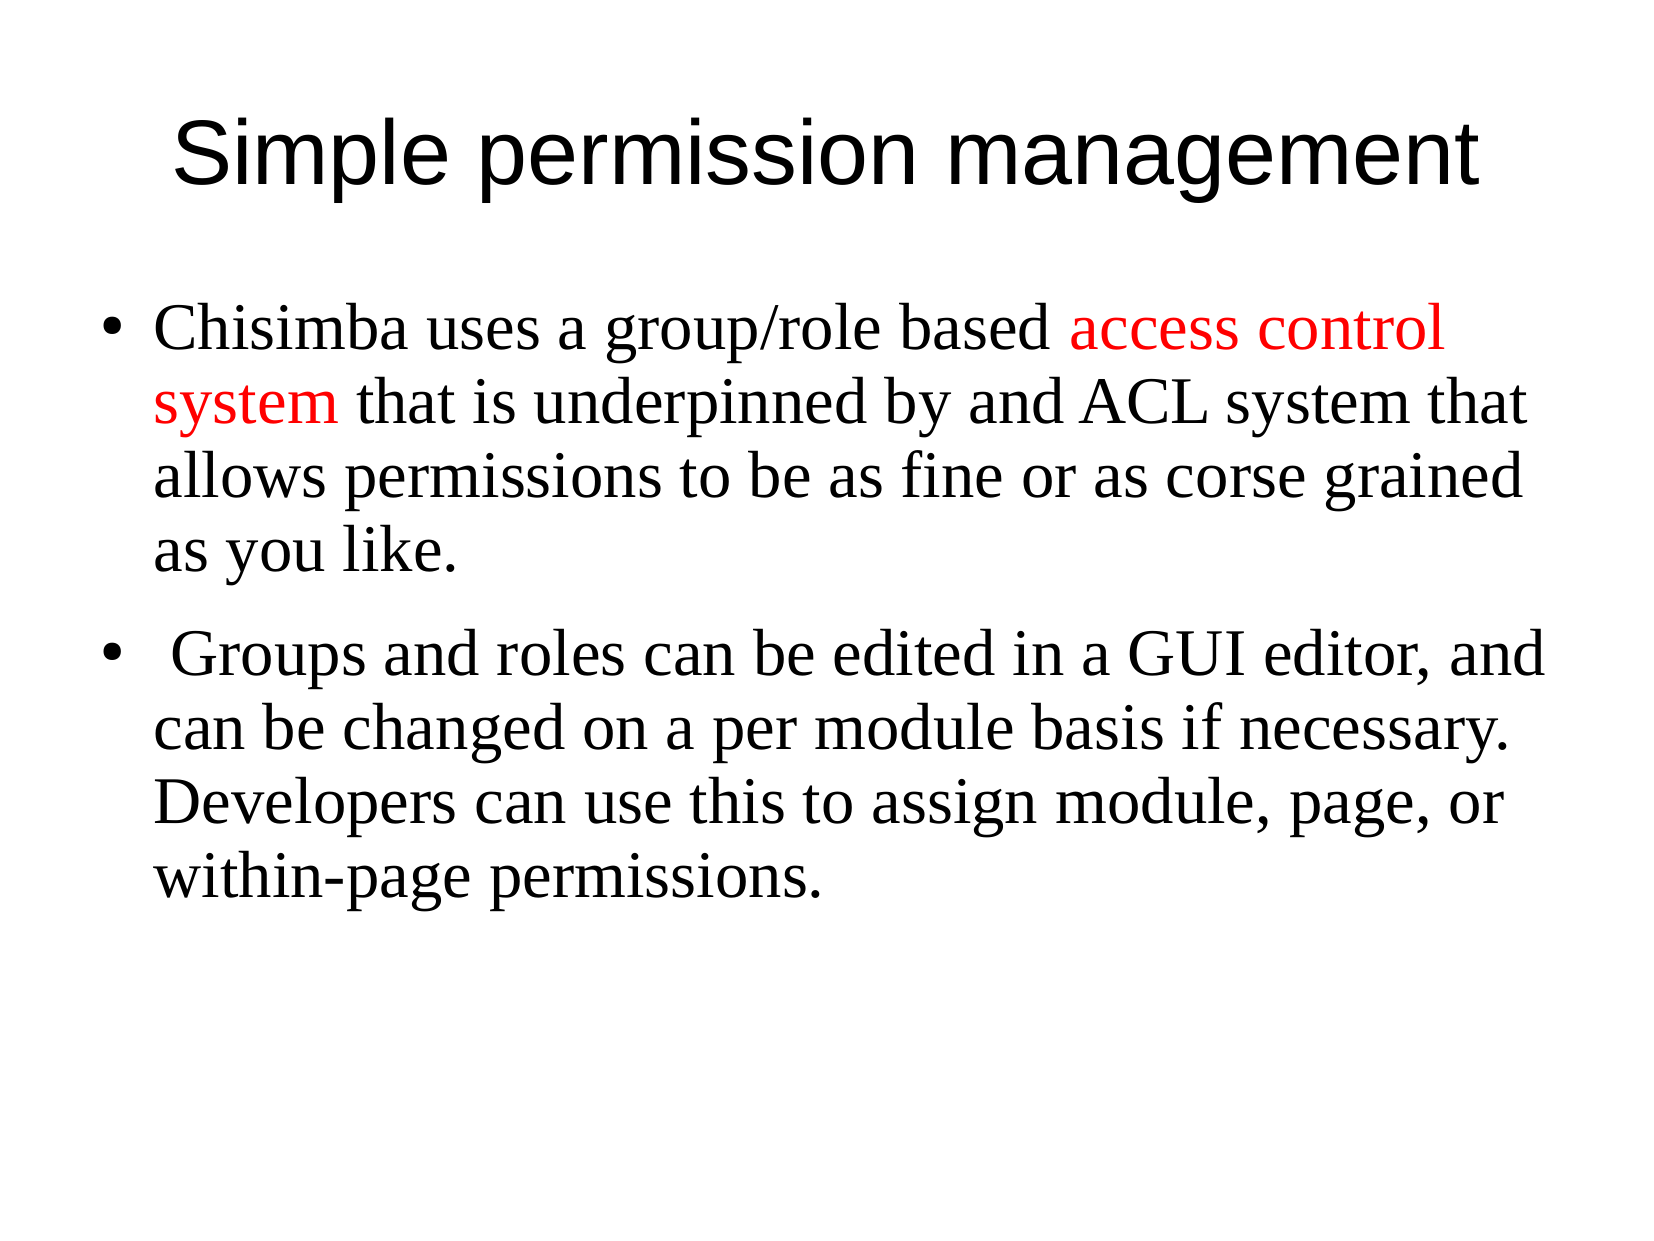

# Simple permission management
Chisimba uses a group/role based access control system that is underpinned by and ACL system that allows permissions to be as fine or as corse grained as you like.
 Groups and roles can be edited in a GUI editor, and can be changed on a per module basis if necessary. Developers can use this to assign module, page, or within-page permissions.